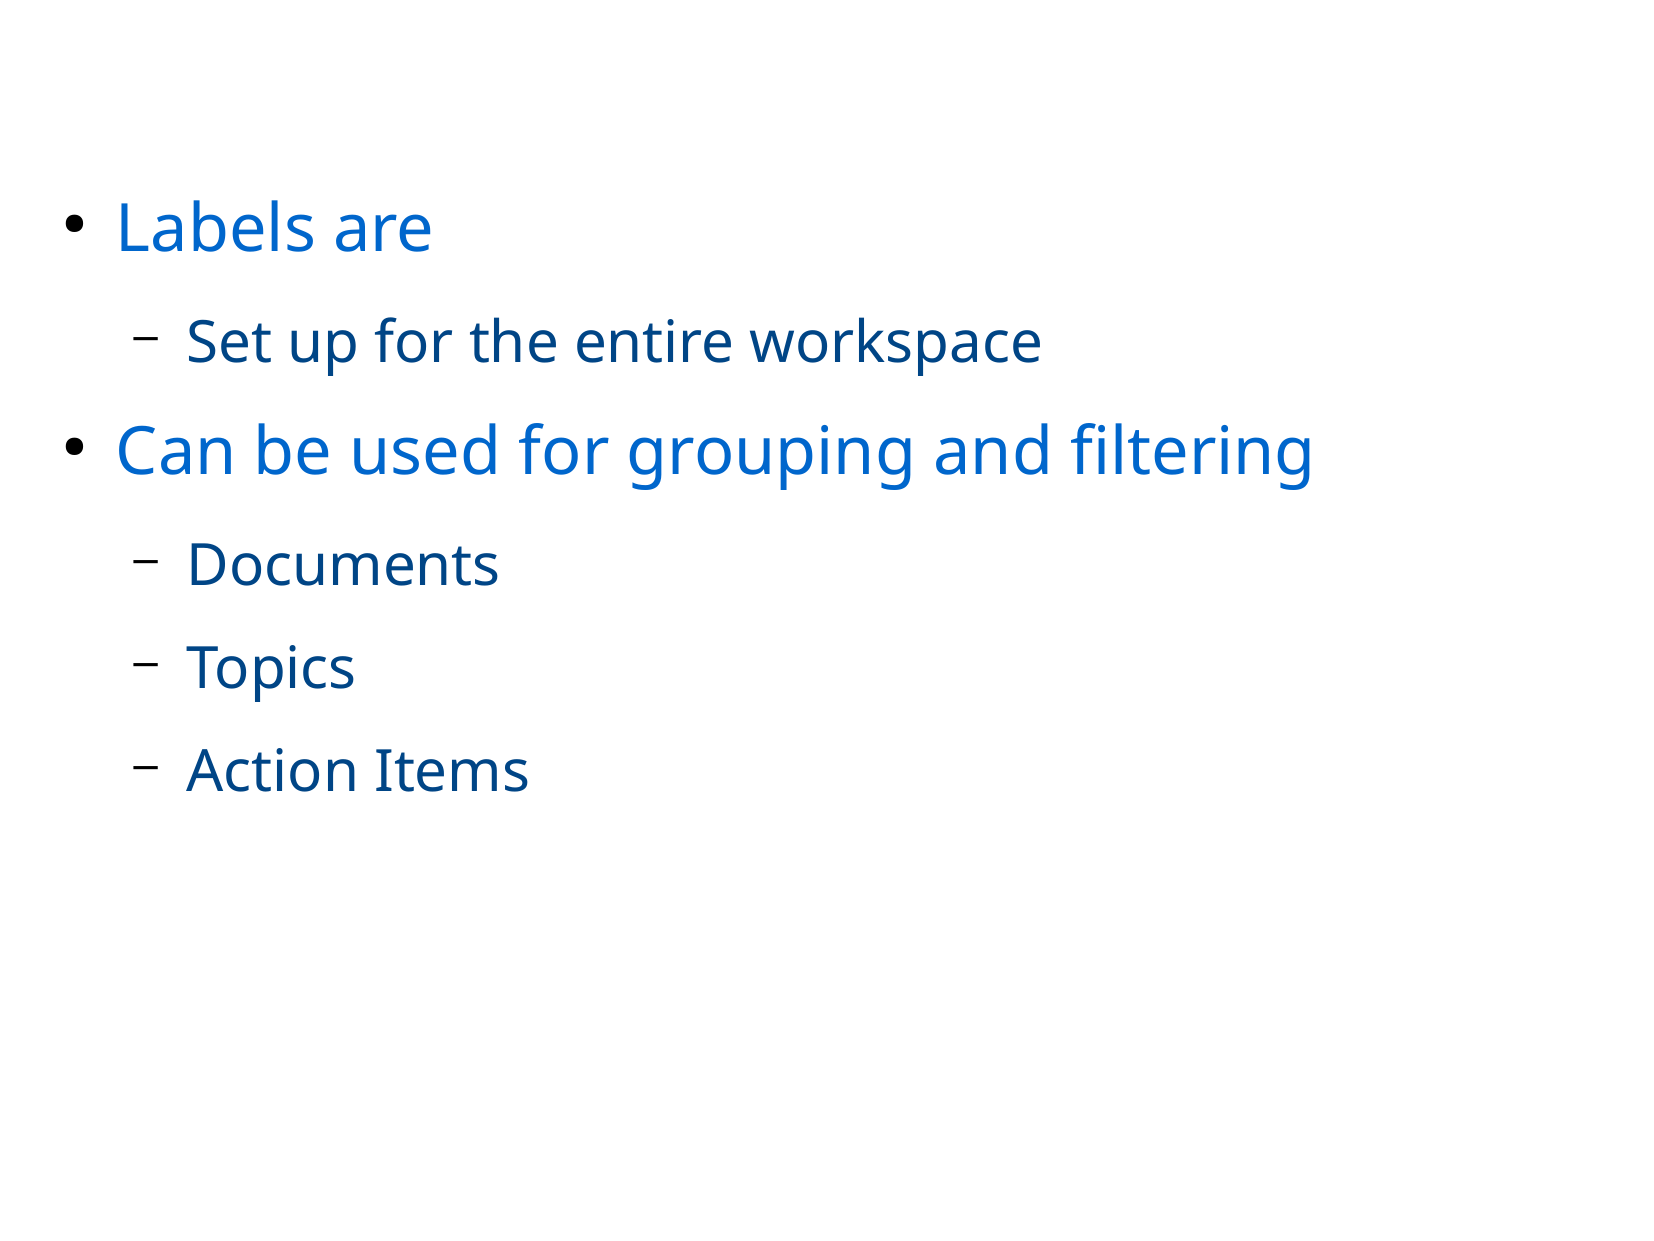

#
Labels are
Set up for the entire workspace
Can be used for grouping and filtering
Documents
Topics
Action Items